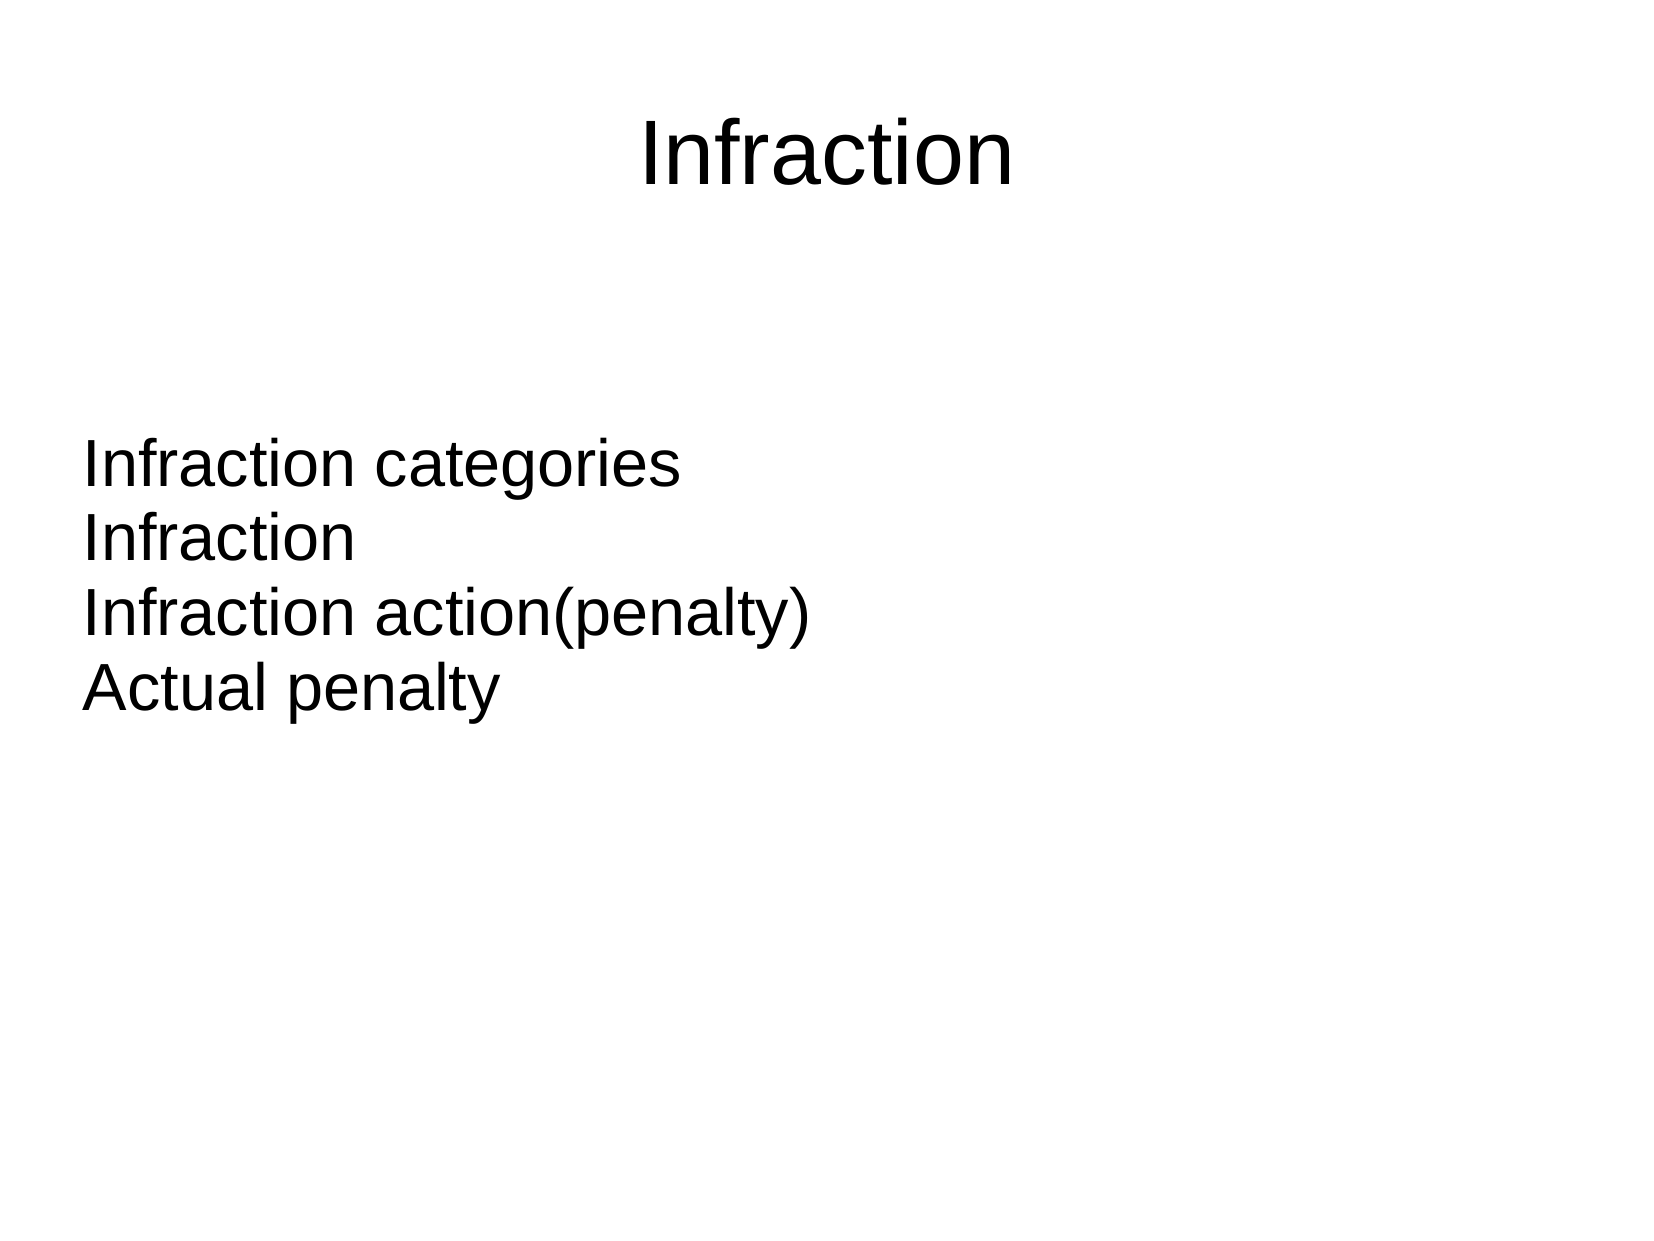

# Infraction
Infraction categories
Infraction
Infraction action(penalty)
Actual penalty